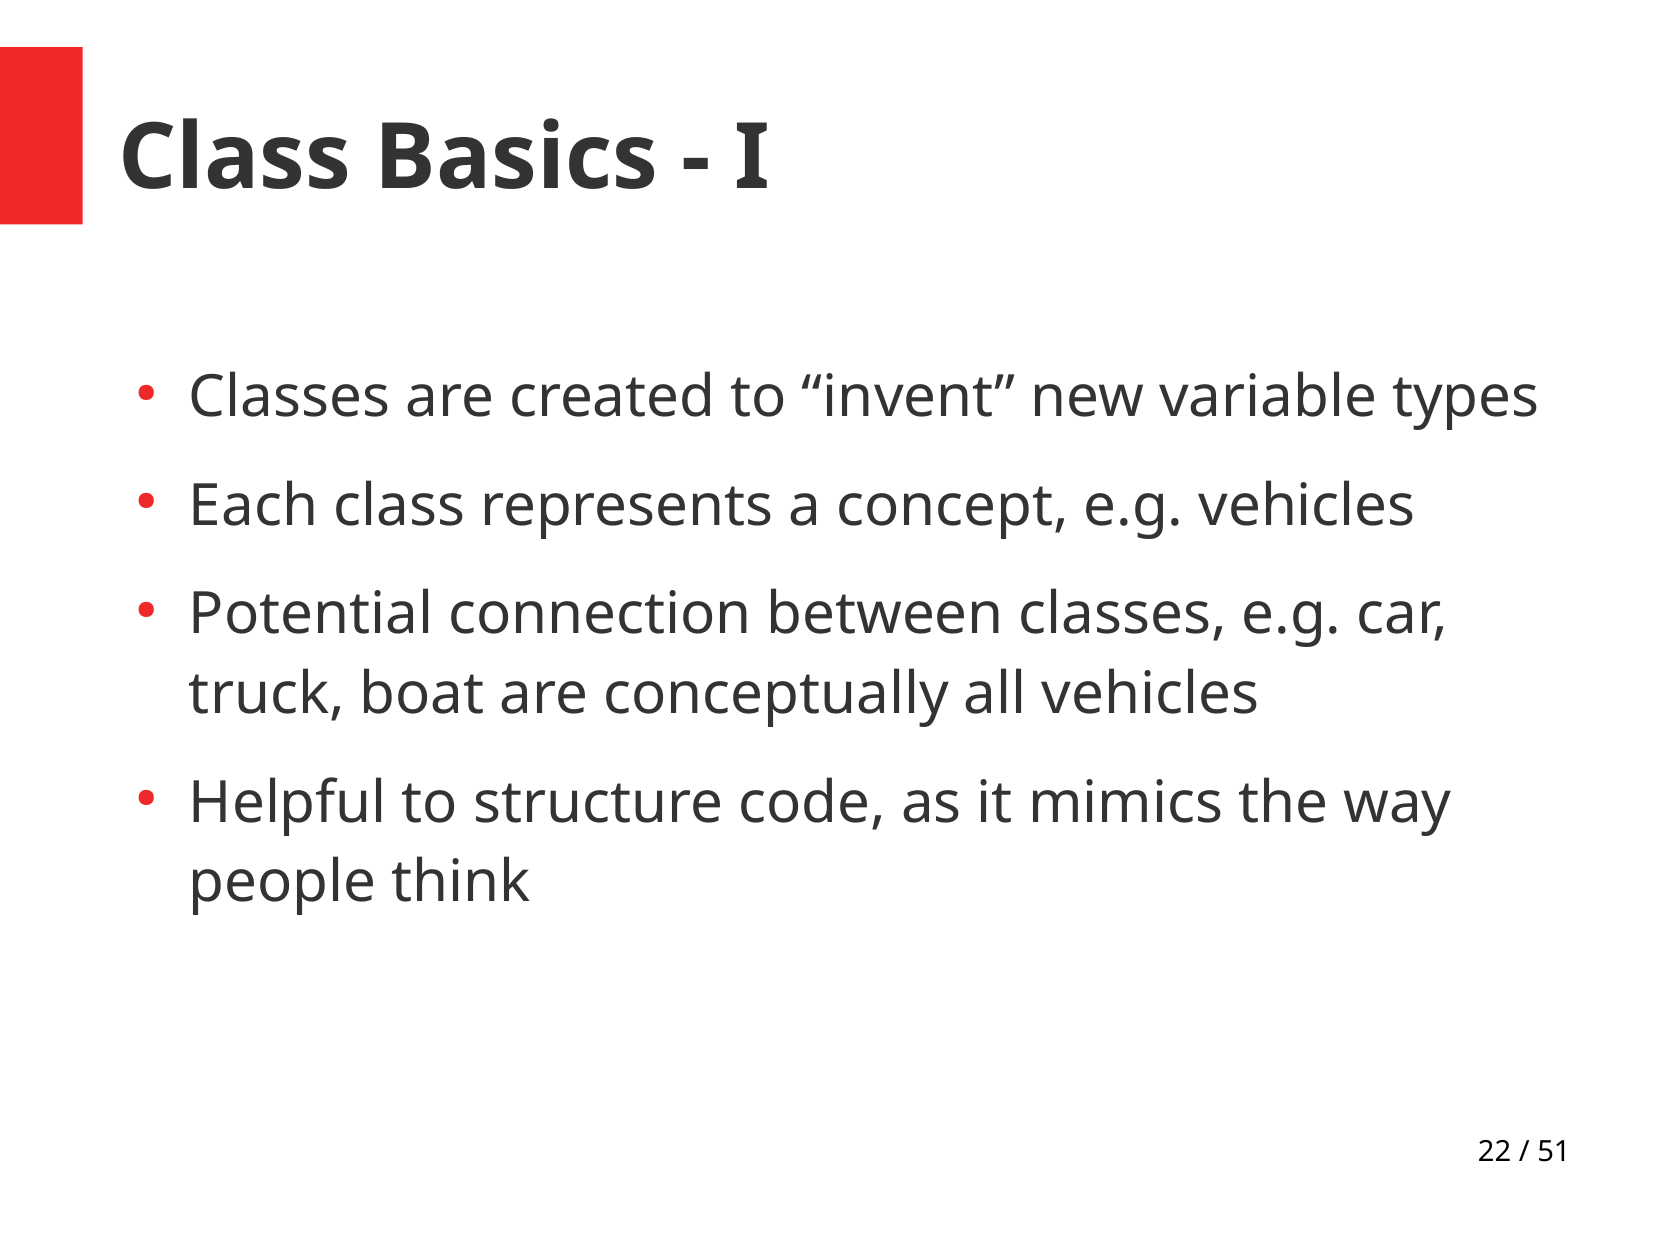

# Class Basics - I
Classes are created to “invent” new variable types
Each class represents a concept, e.g. vehicles
Potential connection between classes, e.g. car, truck, boat are conceptually all vehicles
Helpful to structure code, as it mimics the way people think
22